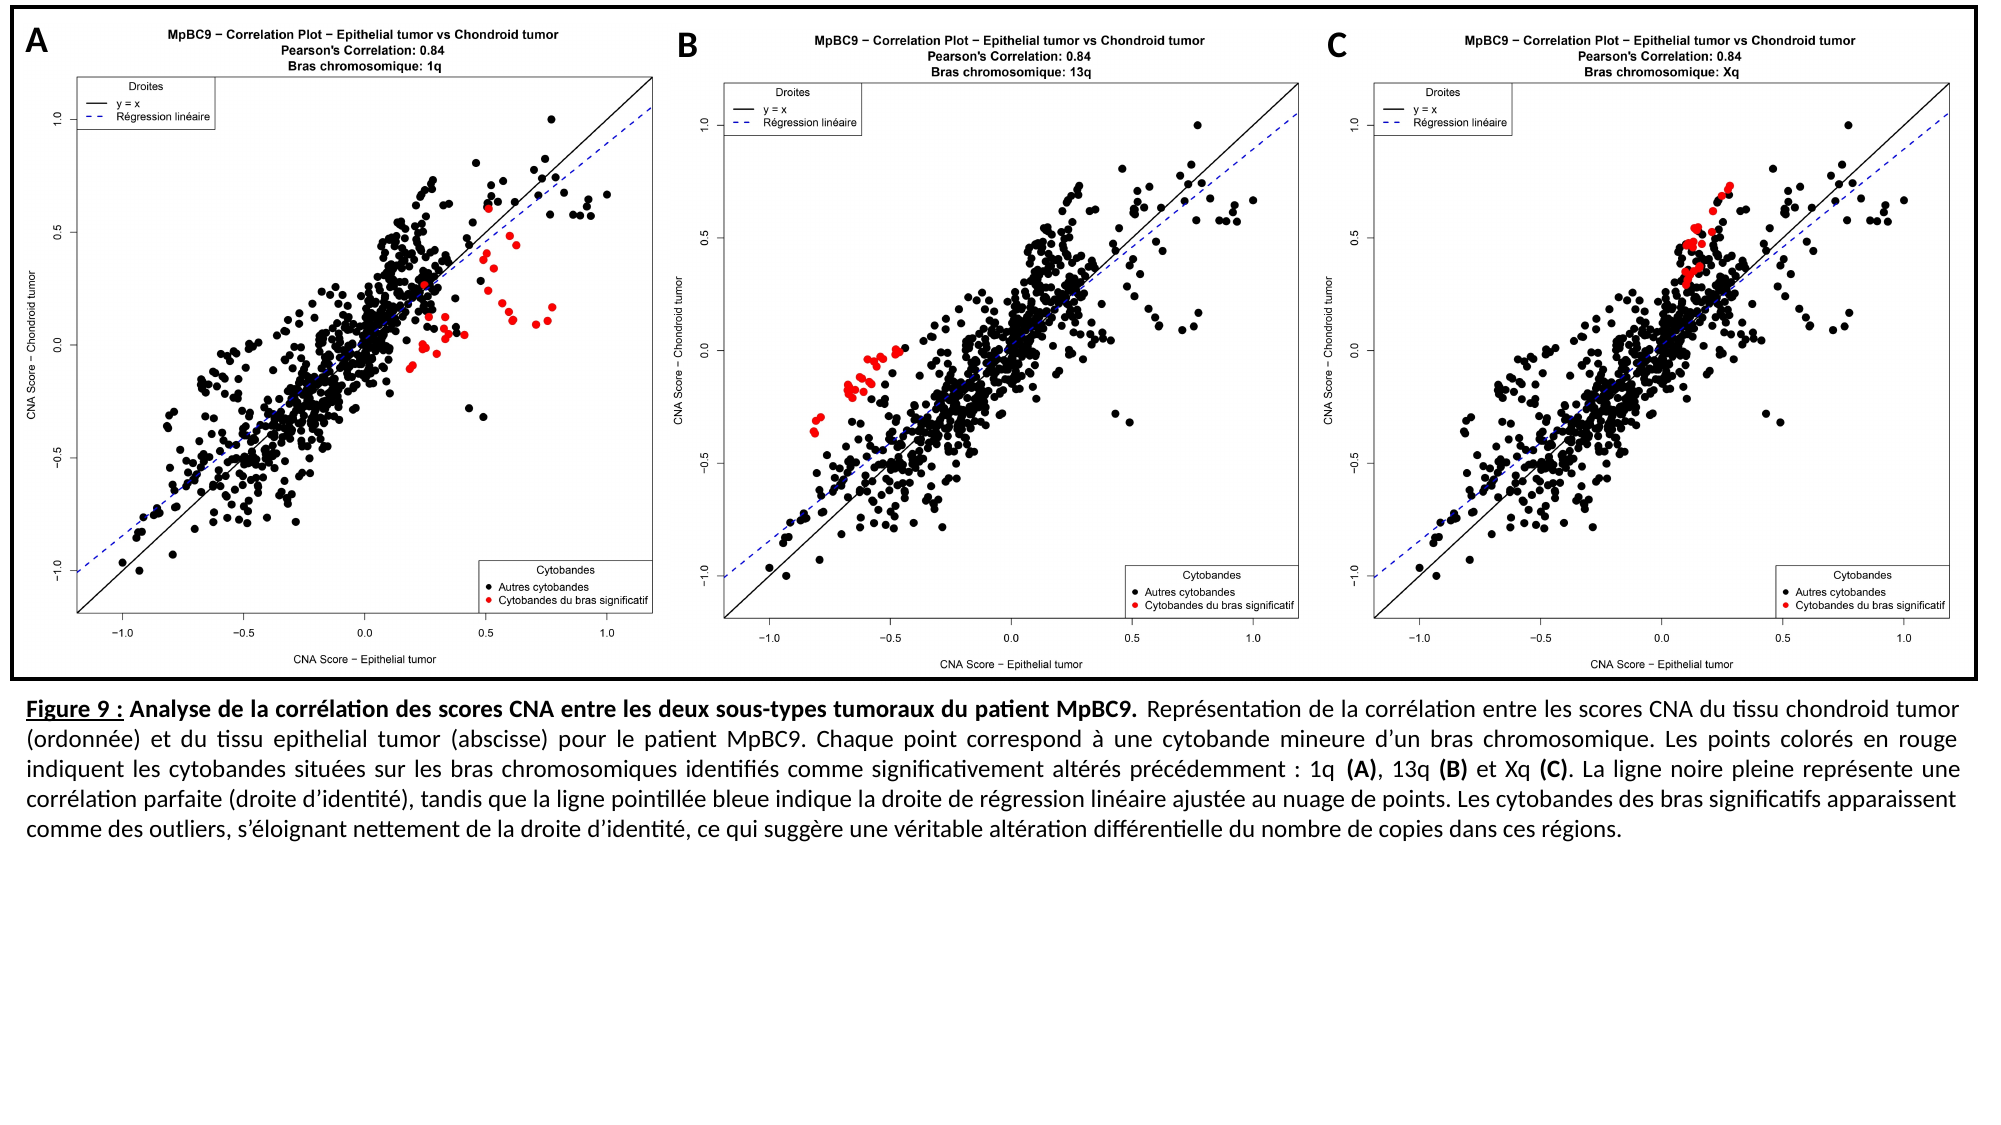

A
B
C
Figure 9 : Analyse de la corrélation des scores CNA entre les deux sous-types tumoraux du patient MpBC9. Représentation de la corrélation entre les scores CNA du tissu chondroid tumor (ordonnée) et du tissu epithelial tumor (abscisse) pour le patient MpBC9. Chaque point correspond à une cytobande mineure d’un bras chromosomique. Les points colorés en rouge indiquent les cytobandes situées sur les bras chromosomiques identifiés comme significativement altérés précédemment : 1q (A), 13q (B) et Xq (C). La ligne noire pleine représente une corrélation parfaite (droite d’identité), tandis que la ligne pointillée bleue indique la droite de régression linéaire ajustée au nuage de points. Les cytobandes des bras significatifs apparaissent comme des outliers, s’éloignant nettement de la droite d’identité, ce qui suggère une véritable altération différentielle du nombre de copies dans ces régions.